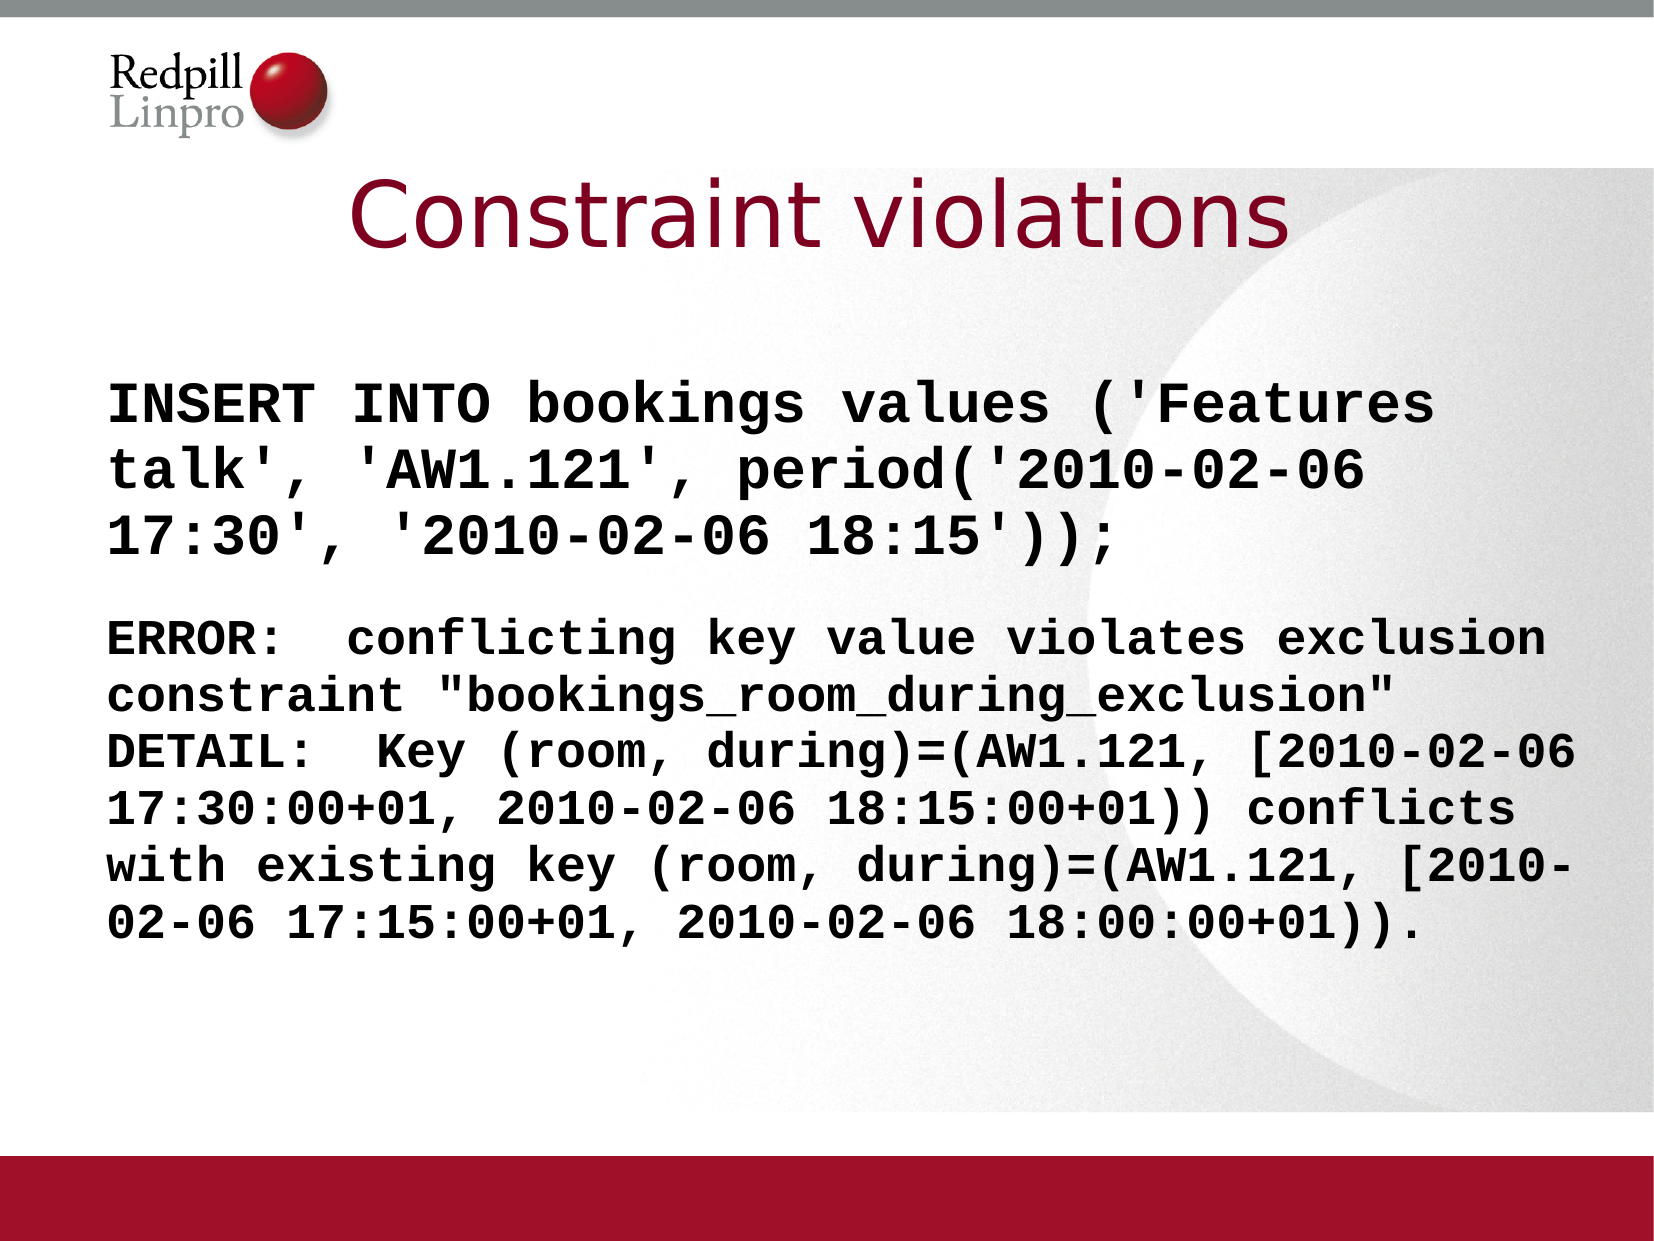

# Constraint violations
INSERT INTO bookings values ('Features talk', 'AW1.121', period('2010-02-06 17:30', '2010-02-06 18:15'));
ERROR: conflicting key value violates exclusion constraint "bookings_room_during_exclusion"
DETAIL: Key (room, during)=(AW1.121, [2010-02-06 17:30:00+01, 2010-02-06 18:15:00+01)) conflicts with existing key (room, during)=(AW1.121, [2010-02-06 17:15:00+01, 2010-02-06 18:00:00+01)).